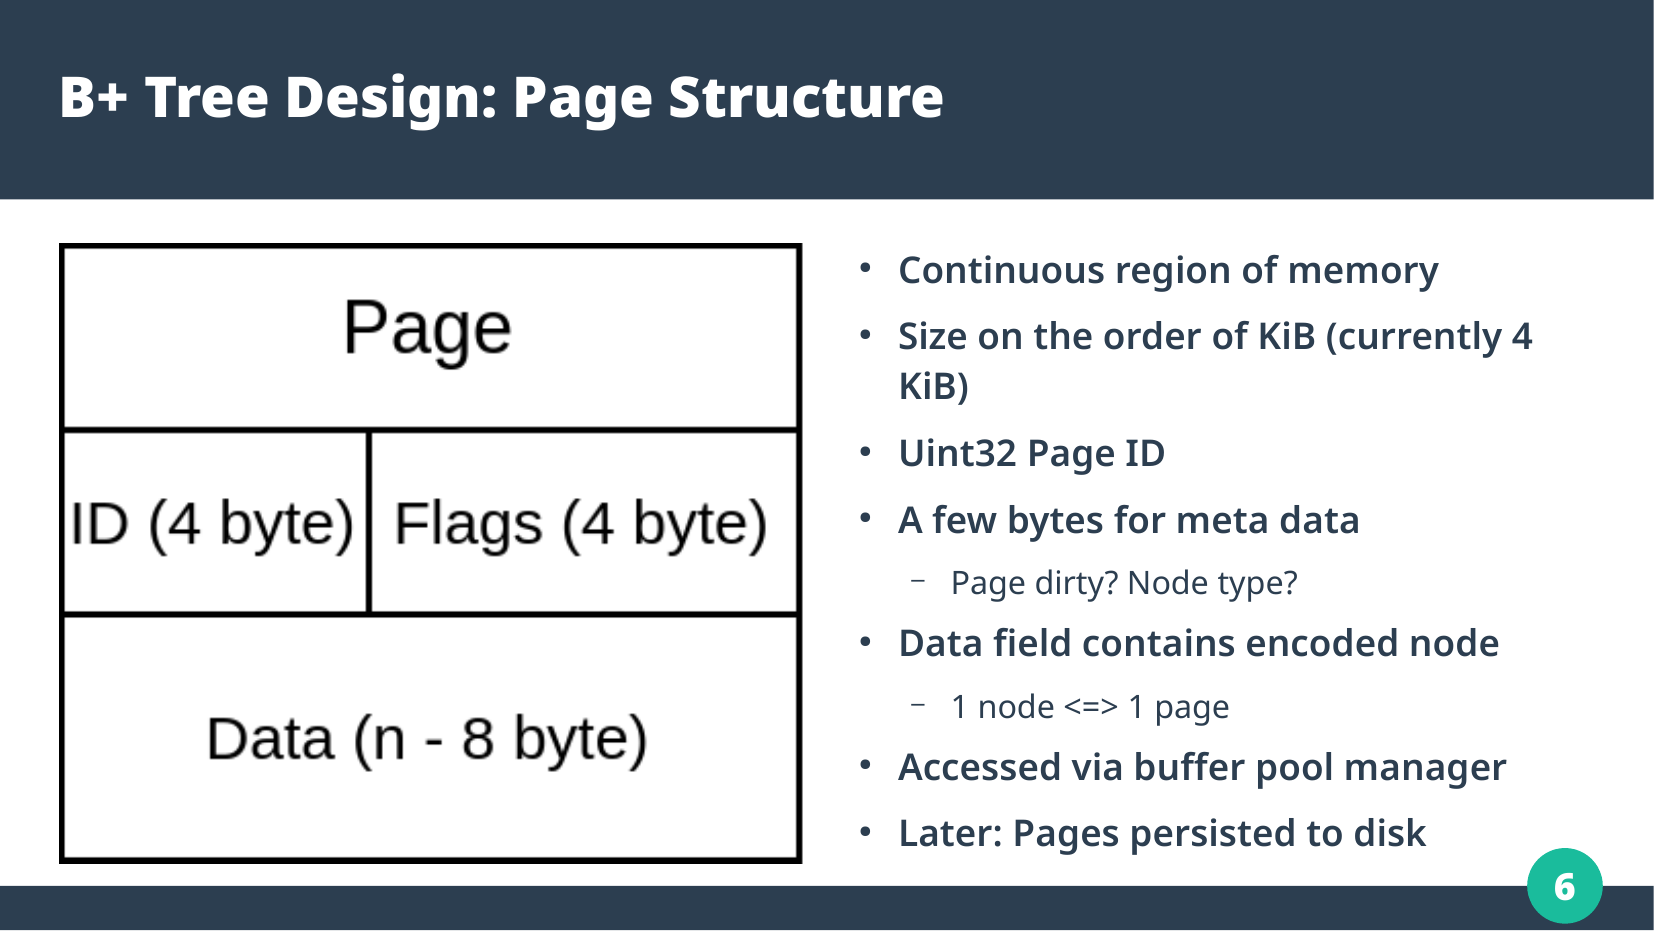

# B+ Tree Design: Page Structure
Continuous region of memory
Size on the order of KiB (currently 4 KiB)
Uint32 Page ID
A few bytes for meta data
Page dirty? Node type?
Data field contains encoded node
1 node <=> 1 page
Accessed via buffer pool manager
Later: Pages persisted to disk